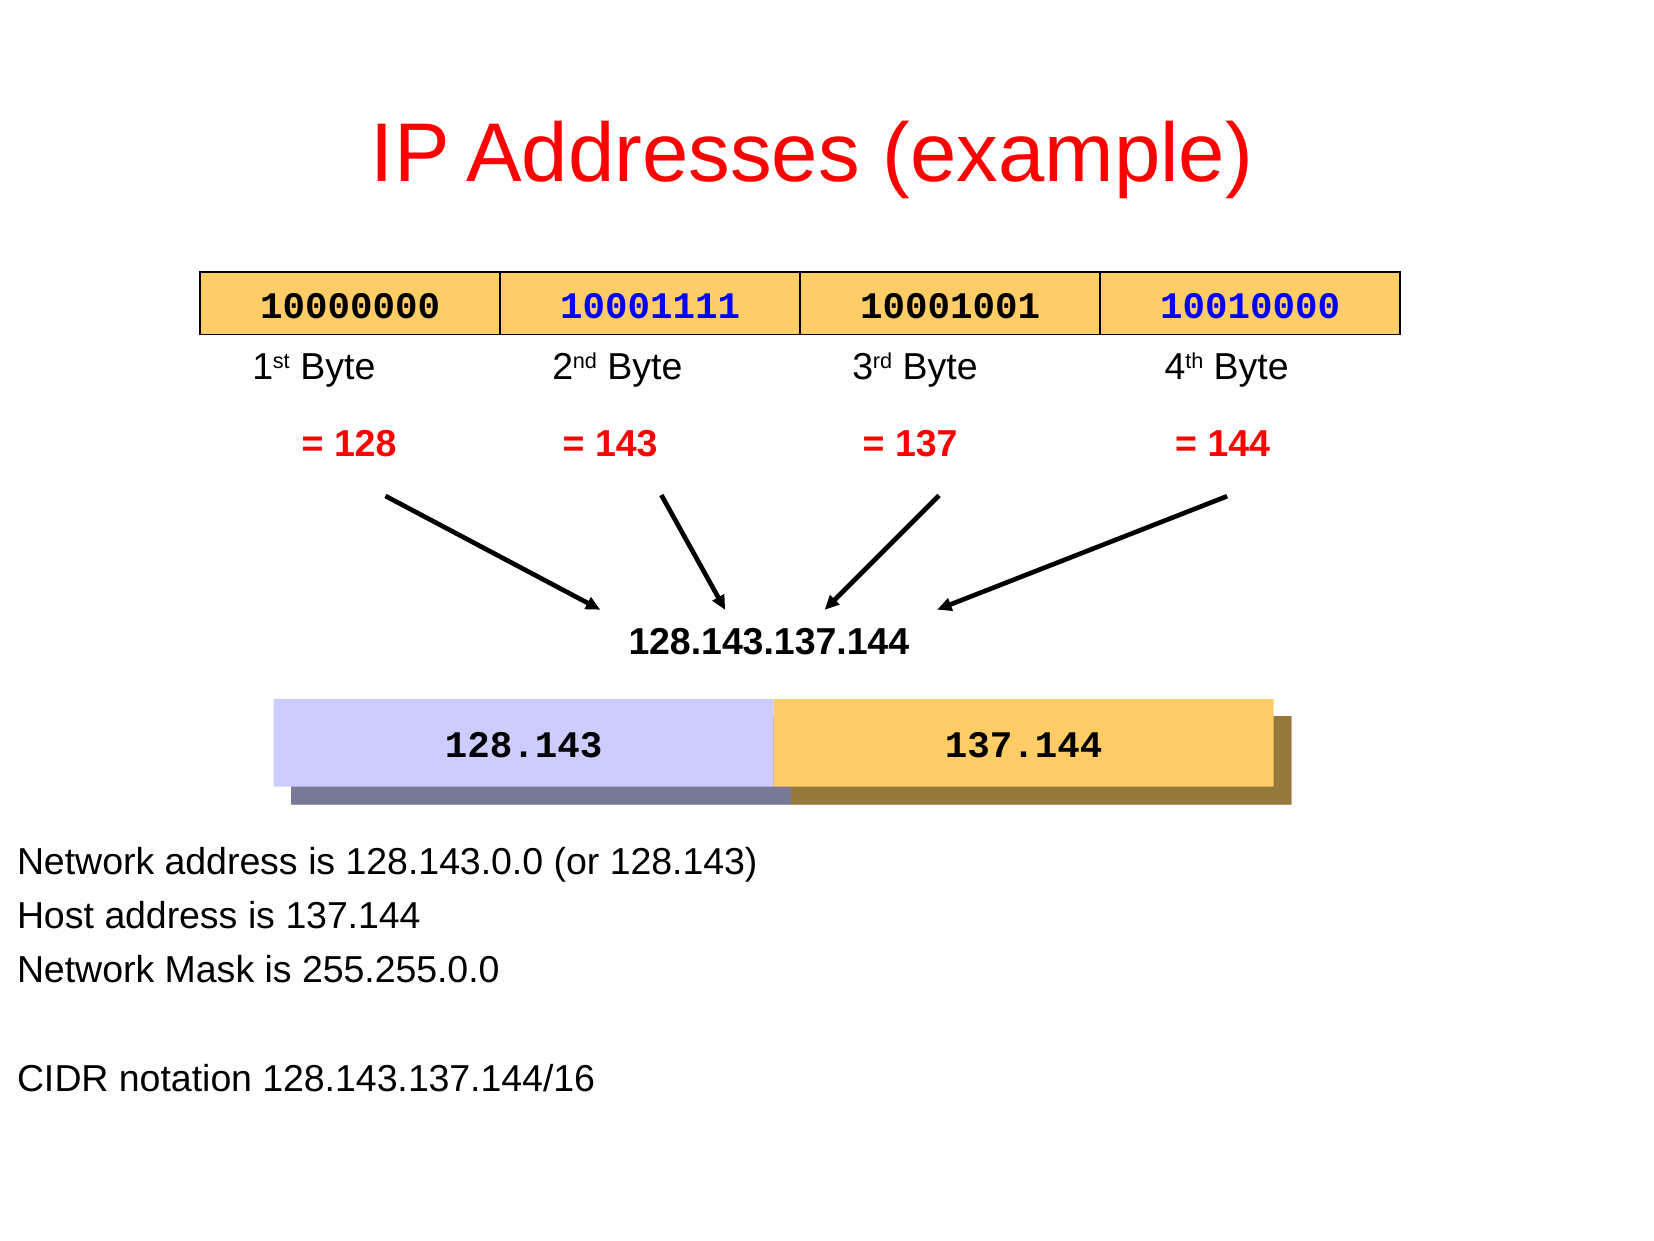

# IP Addresses (example)
10000000
10001111
10001001
10010000
1st Byte
 = 128
2nd Byte
 = 143
3rd Byte
 = 137
4th Byte
 = 144
128.143.137.144
128.143
137.144
Network address is 128.143.0.0 (or 128.143)
Host address is 137.144
Network Mask is 255.255.0.0
CIDR notation 128.143.137.144/16